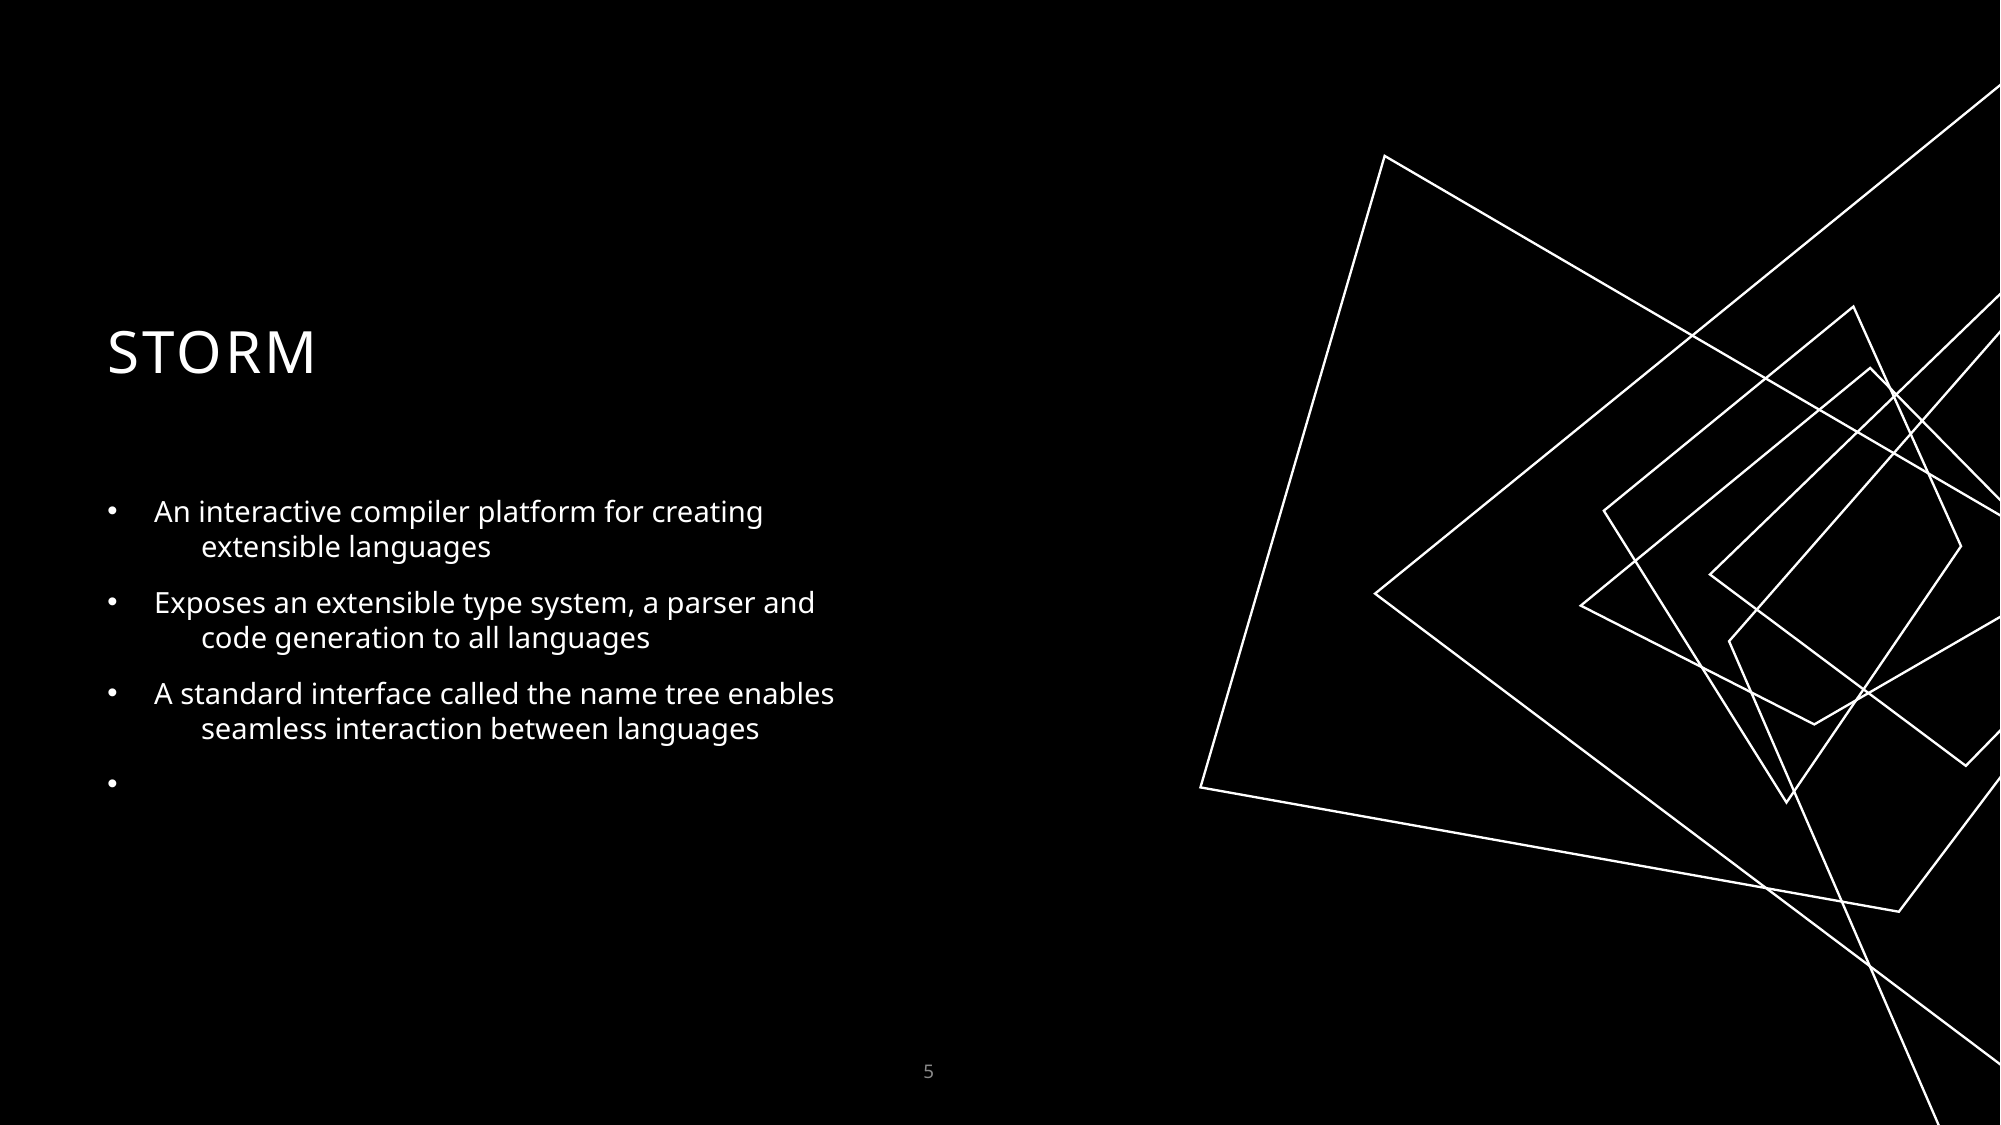

# Storm
An interactive compiler platform for creating extensible languages
Exposes an extensible type system, a parser and code generation to all languages
A standard interface called the name tree enables seamless interaction between languages